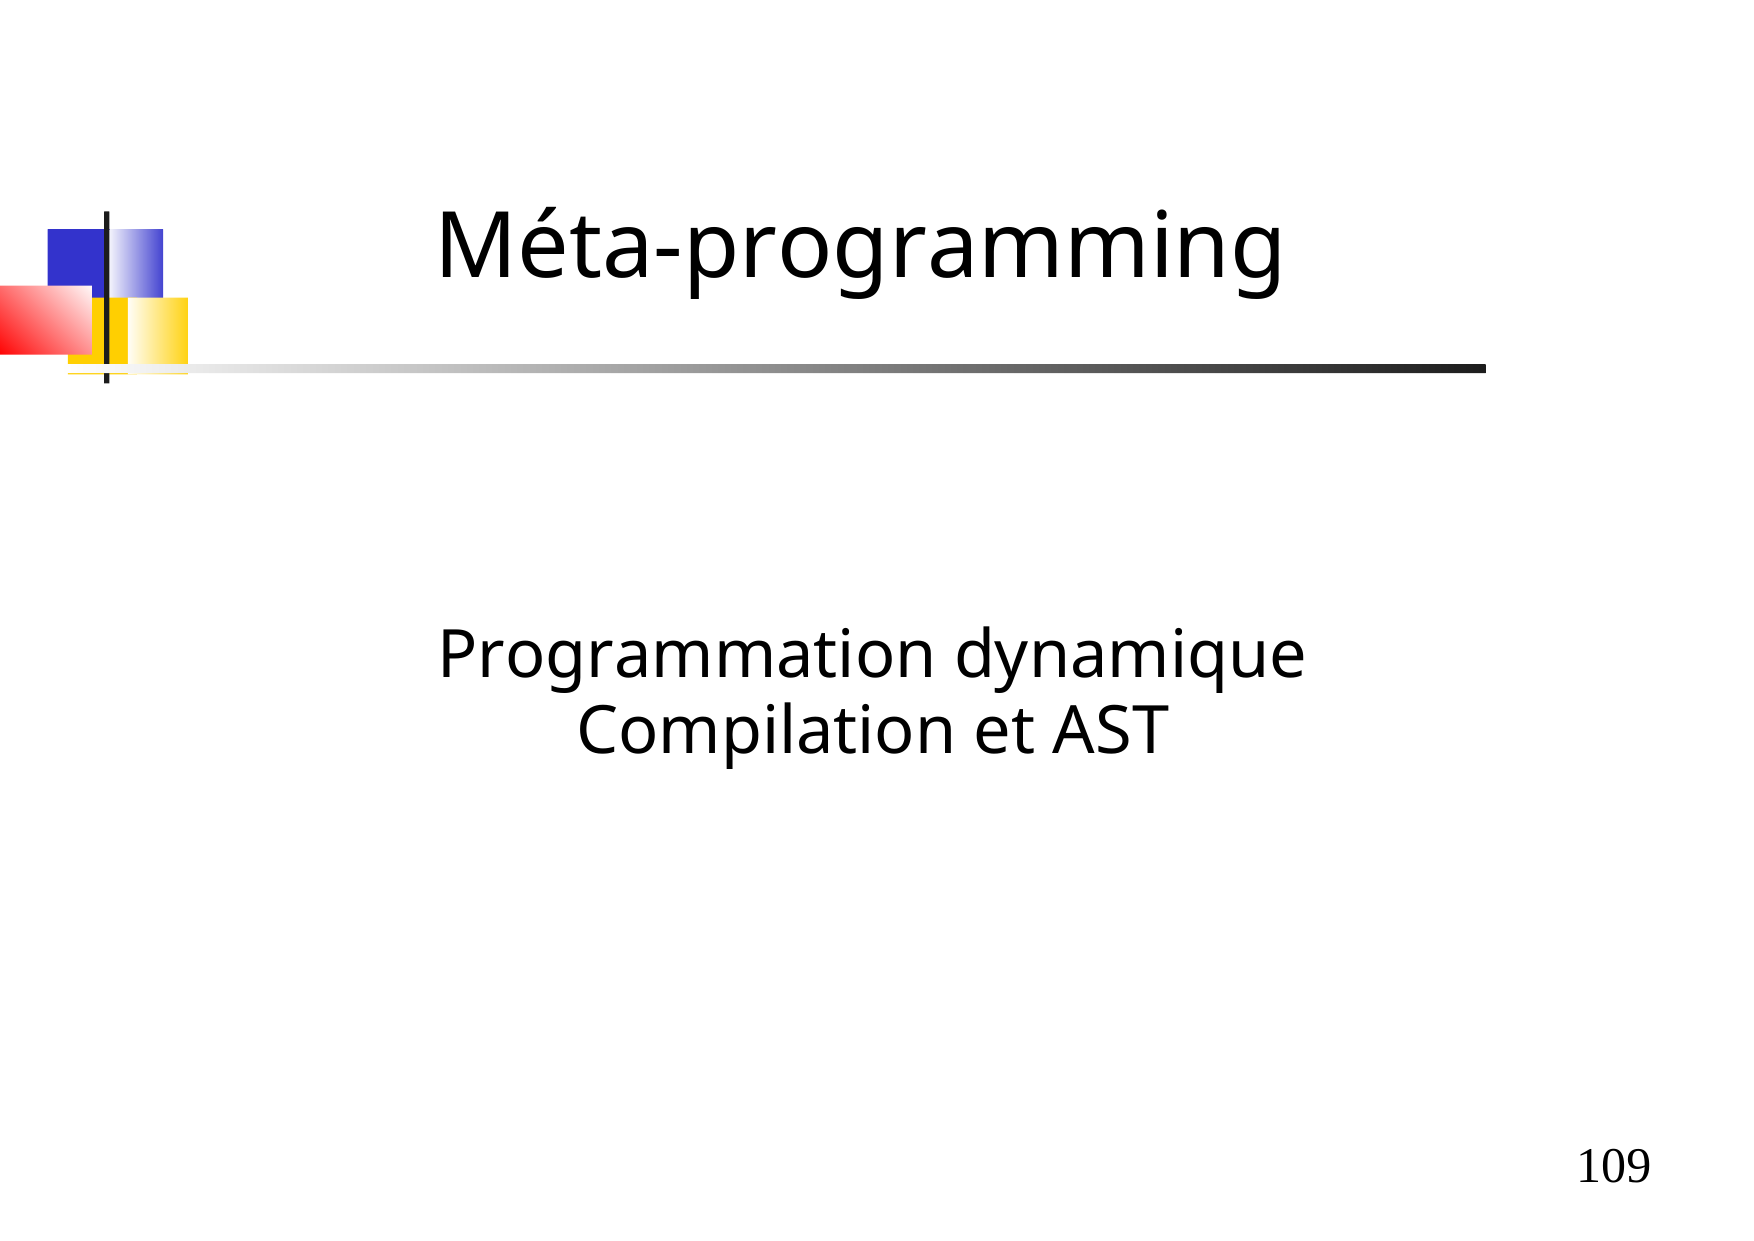

# Méta-programming
Programmation dynamique
Compilation et AST